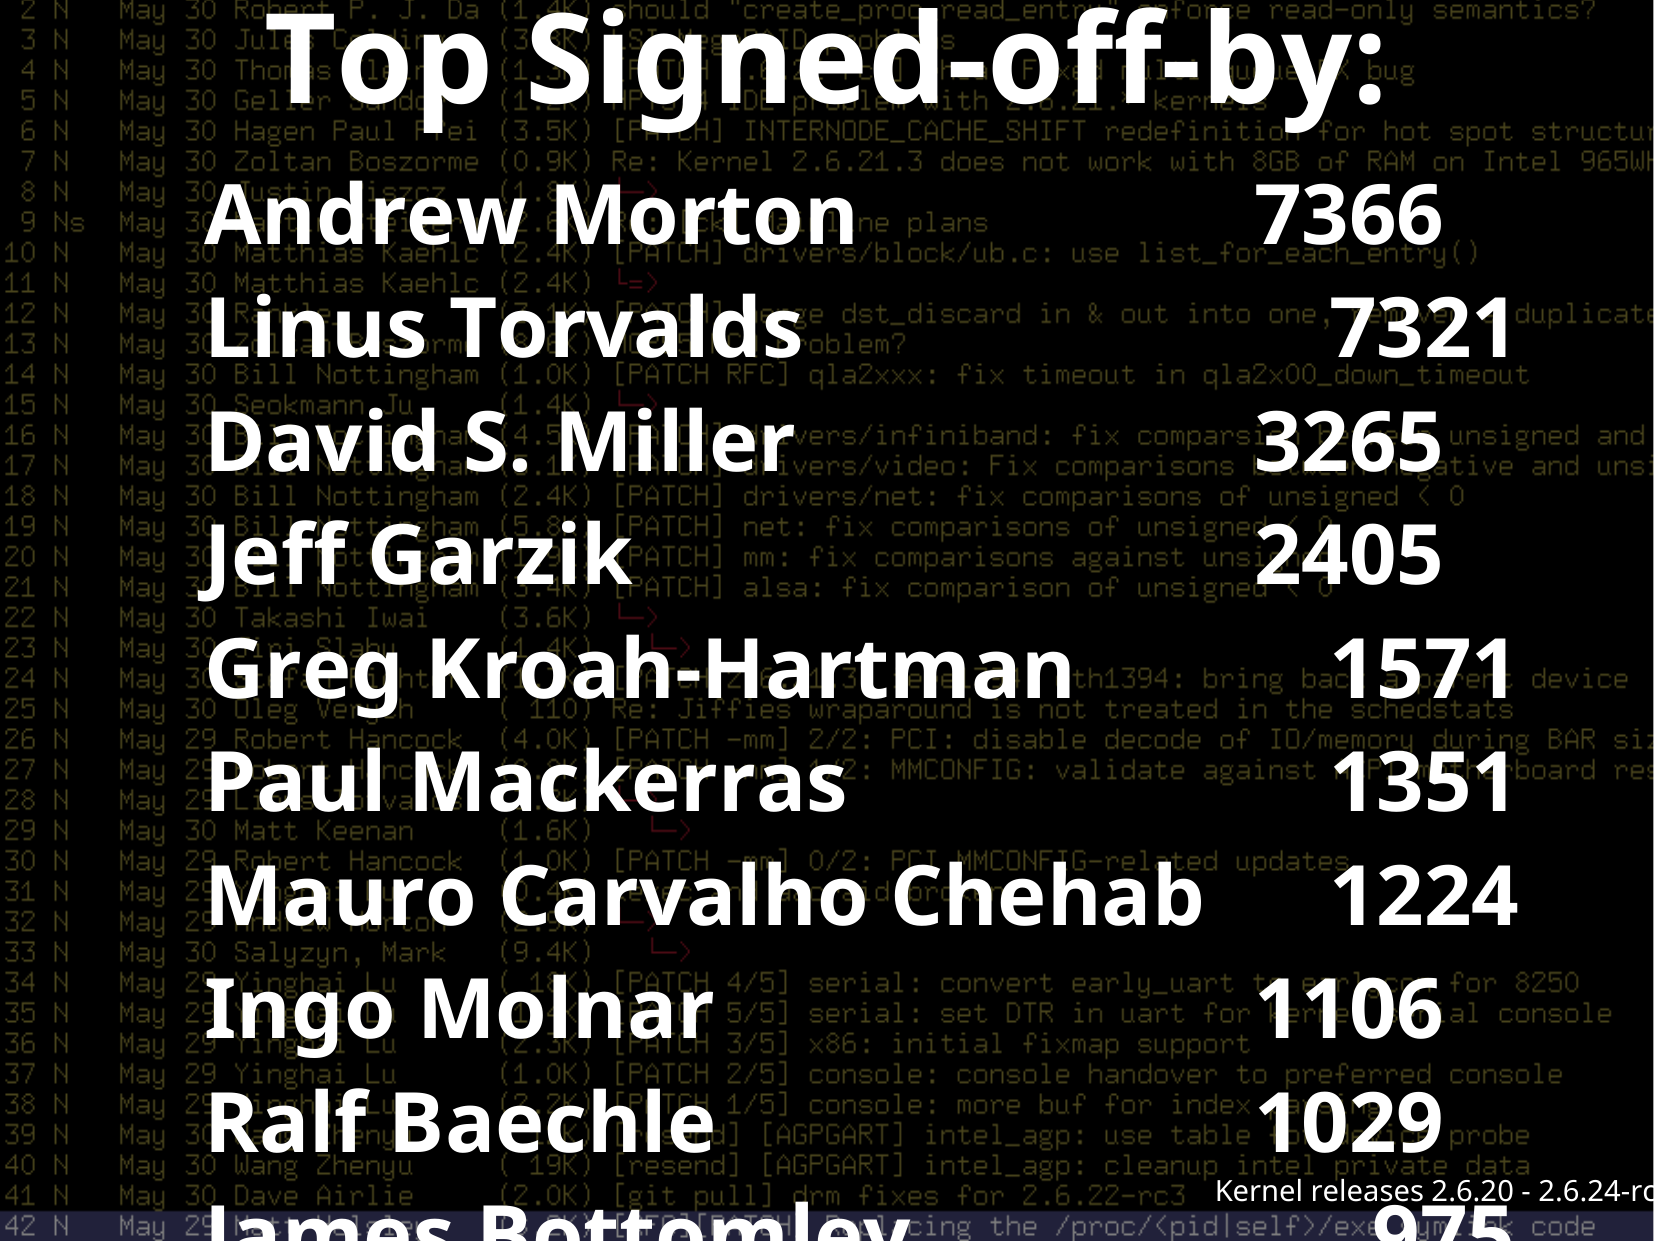

Top Signed-off-by:
Andrew Morton						7366
Linus Torvalds							7321
David S. Miller							3265
Jeff Garzik									2405
Greg Kroah-Hartman				1571
Paul Mackerras							1351
Mauro Carvalho Chehab		1224
Ingo Molnar								1106
Ralf Baechle								1029
James Bottomley						 975
Kernel releases 2.6.20 - 2.6.24-rc8